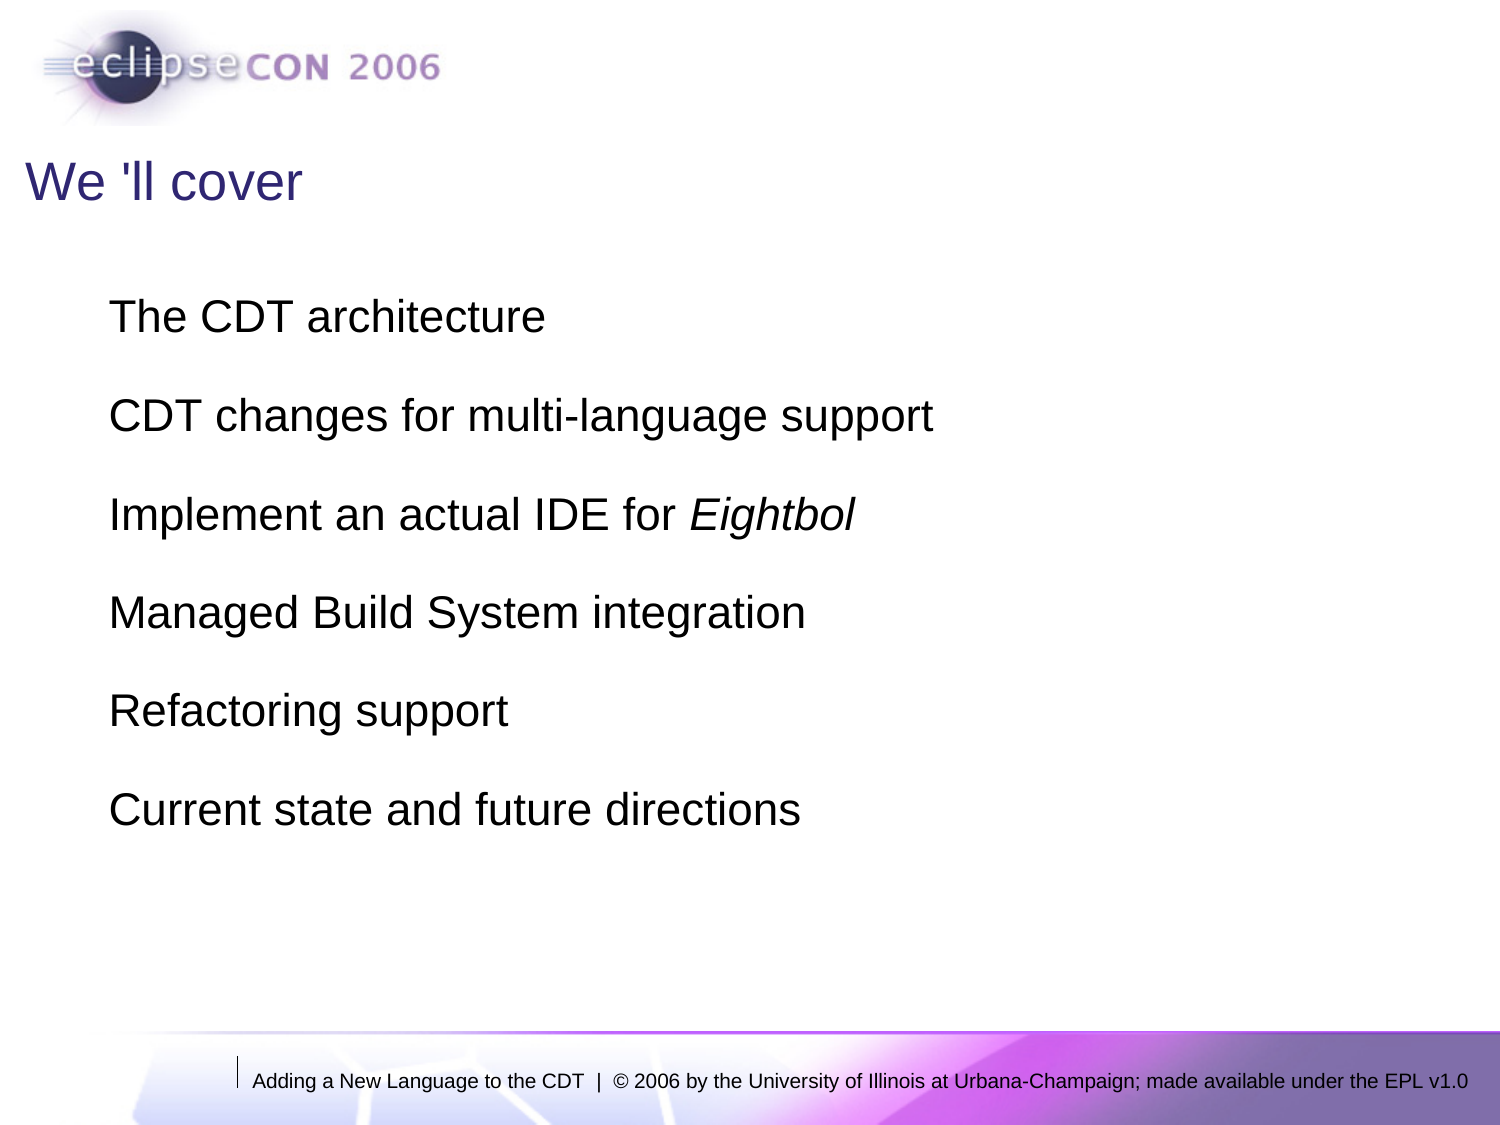

# We 'll cover
The CDT architecture
CDT changes for multi-language support
Implement an actual IDE for Eightbol
Managed Build System integration
Refactoring support
Current state and future directions